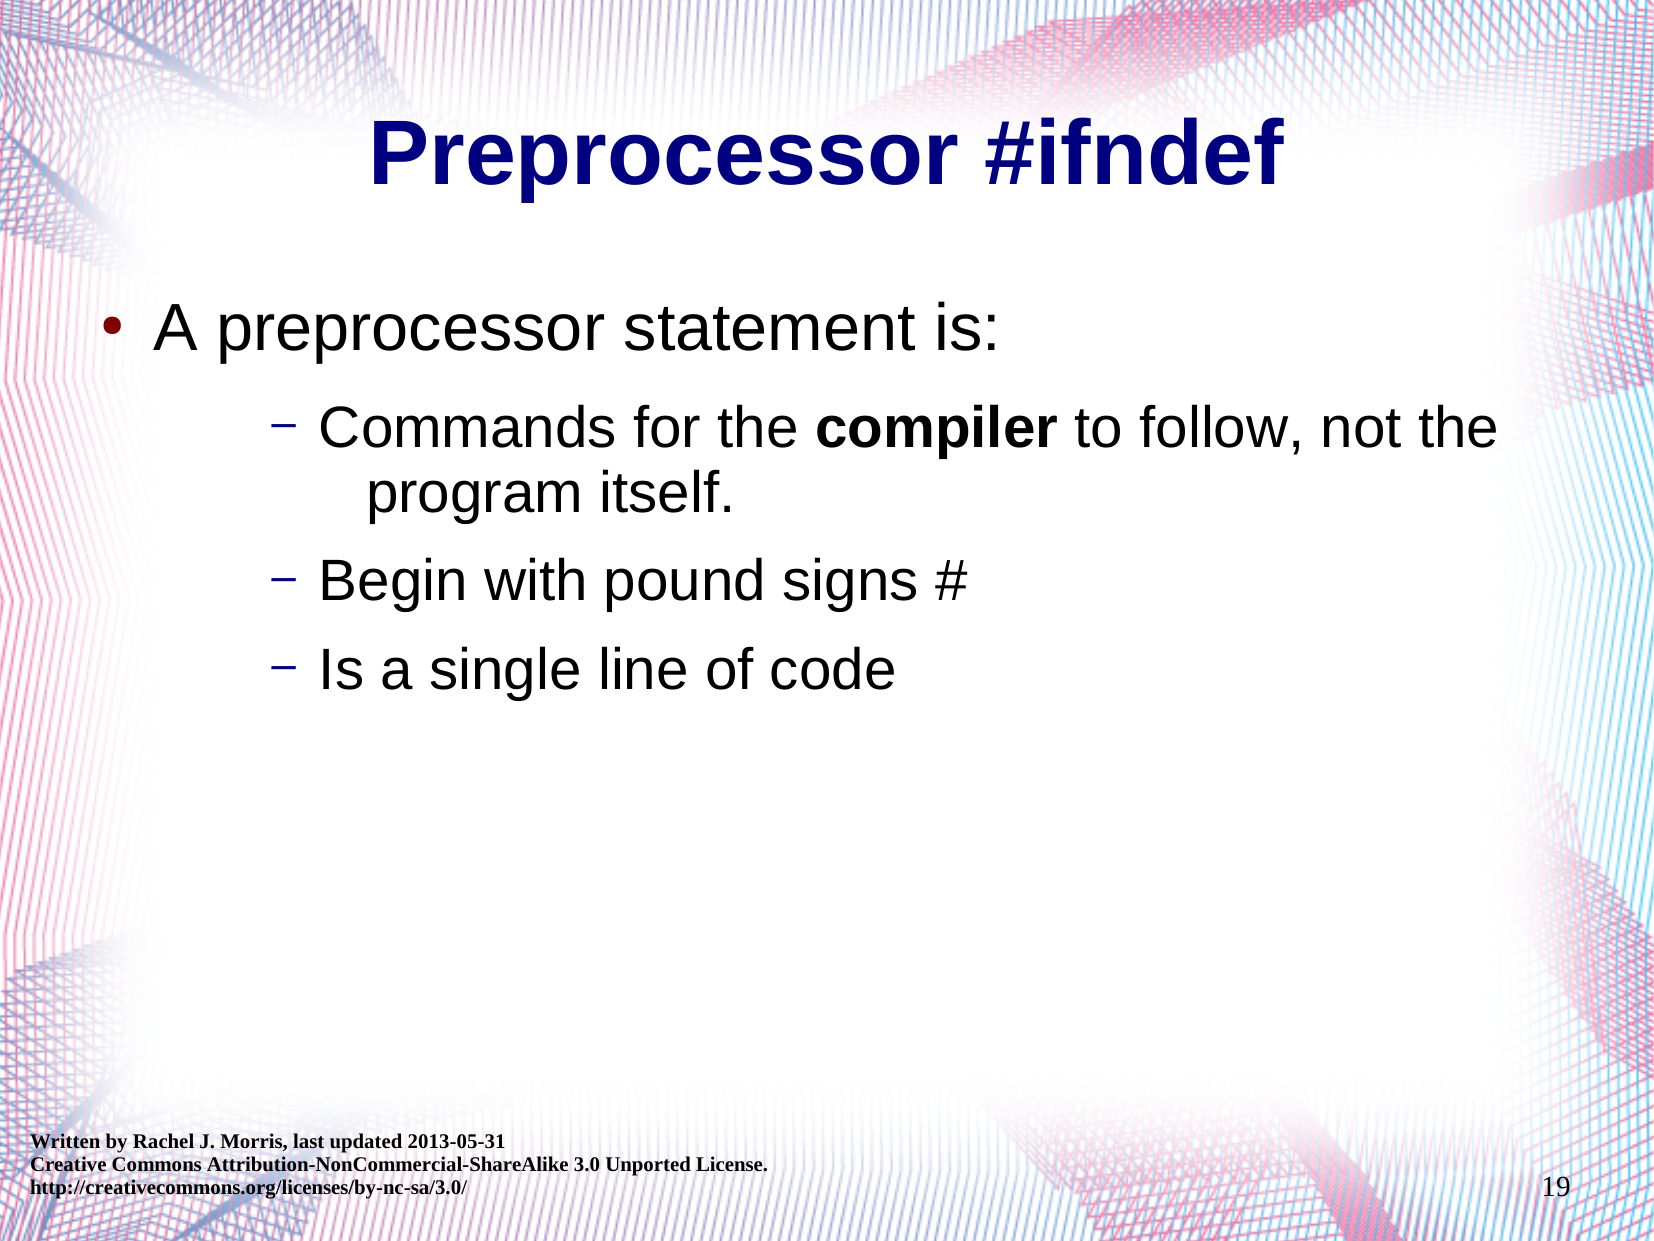

# Preprocessor #ifndef
A preprocessor statement is:
Commands for the compiler to follow, not the program itself.
Begin with pound signs #
Is a single line of code
19